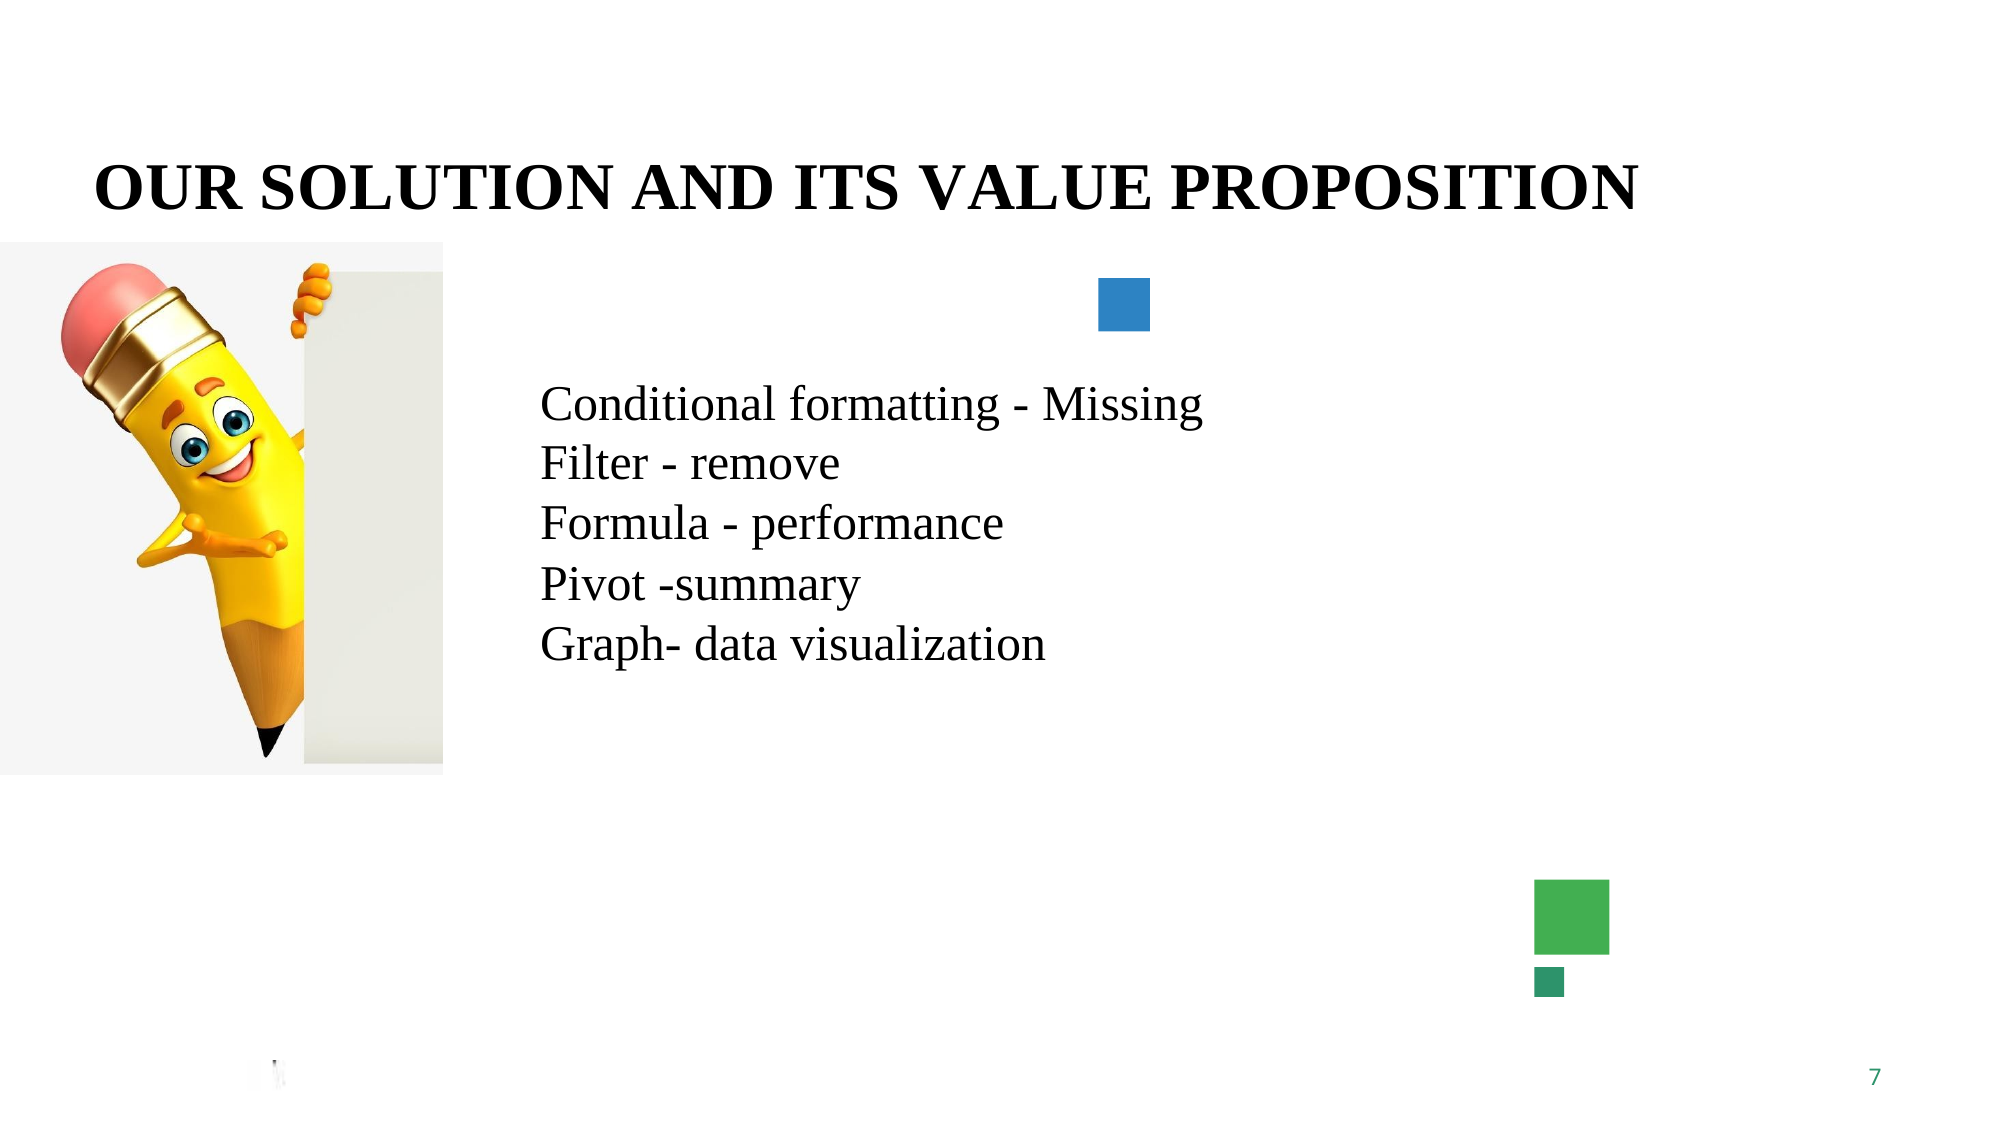

# OUR SOLUTION AND ITS VALUE PROPOSITION
Conditional formatting - Missing
Filter - remove
Formula - performance
Pivot -summary
Graph- data visualization